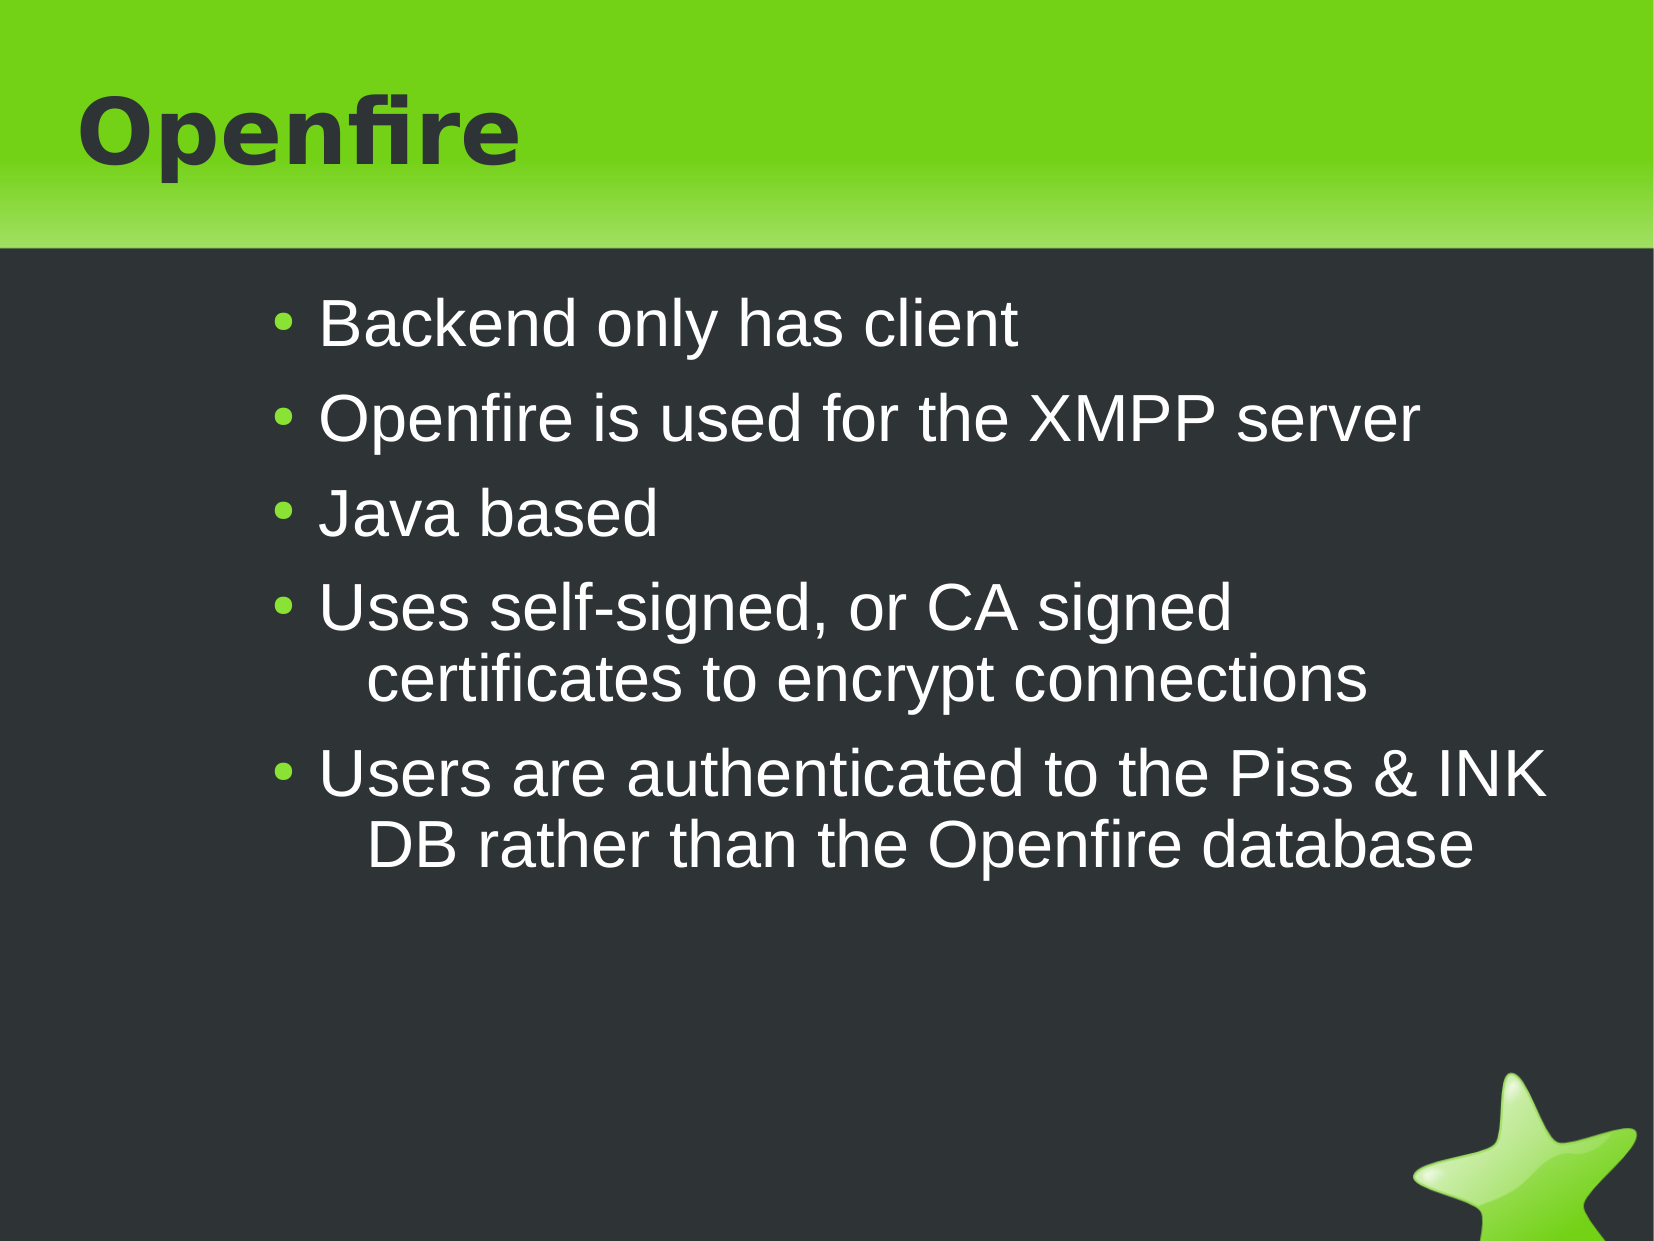

# Openfire
Backend only has client
Openfire is used for the XMPP server
Java based
Uses self-signed, or CA signed certificates to encrypt connections
Users are authenticated to the Piss & INK DB rather than the Openfire database